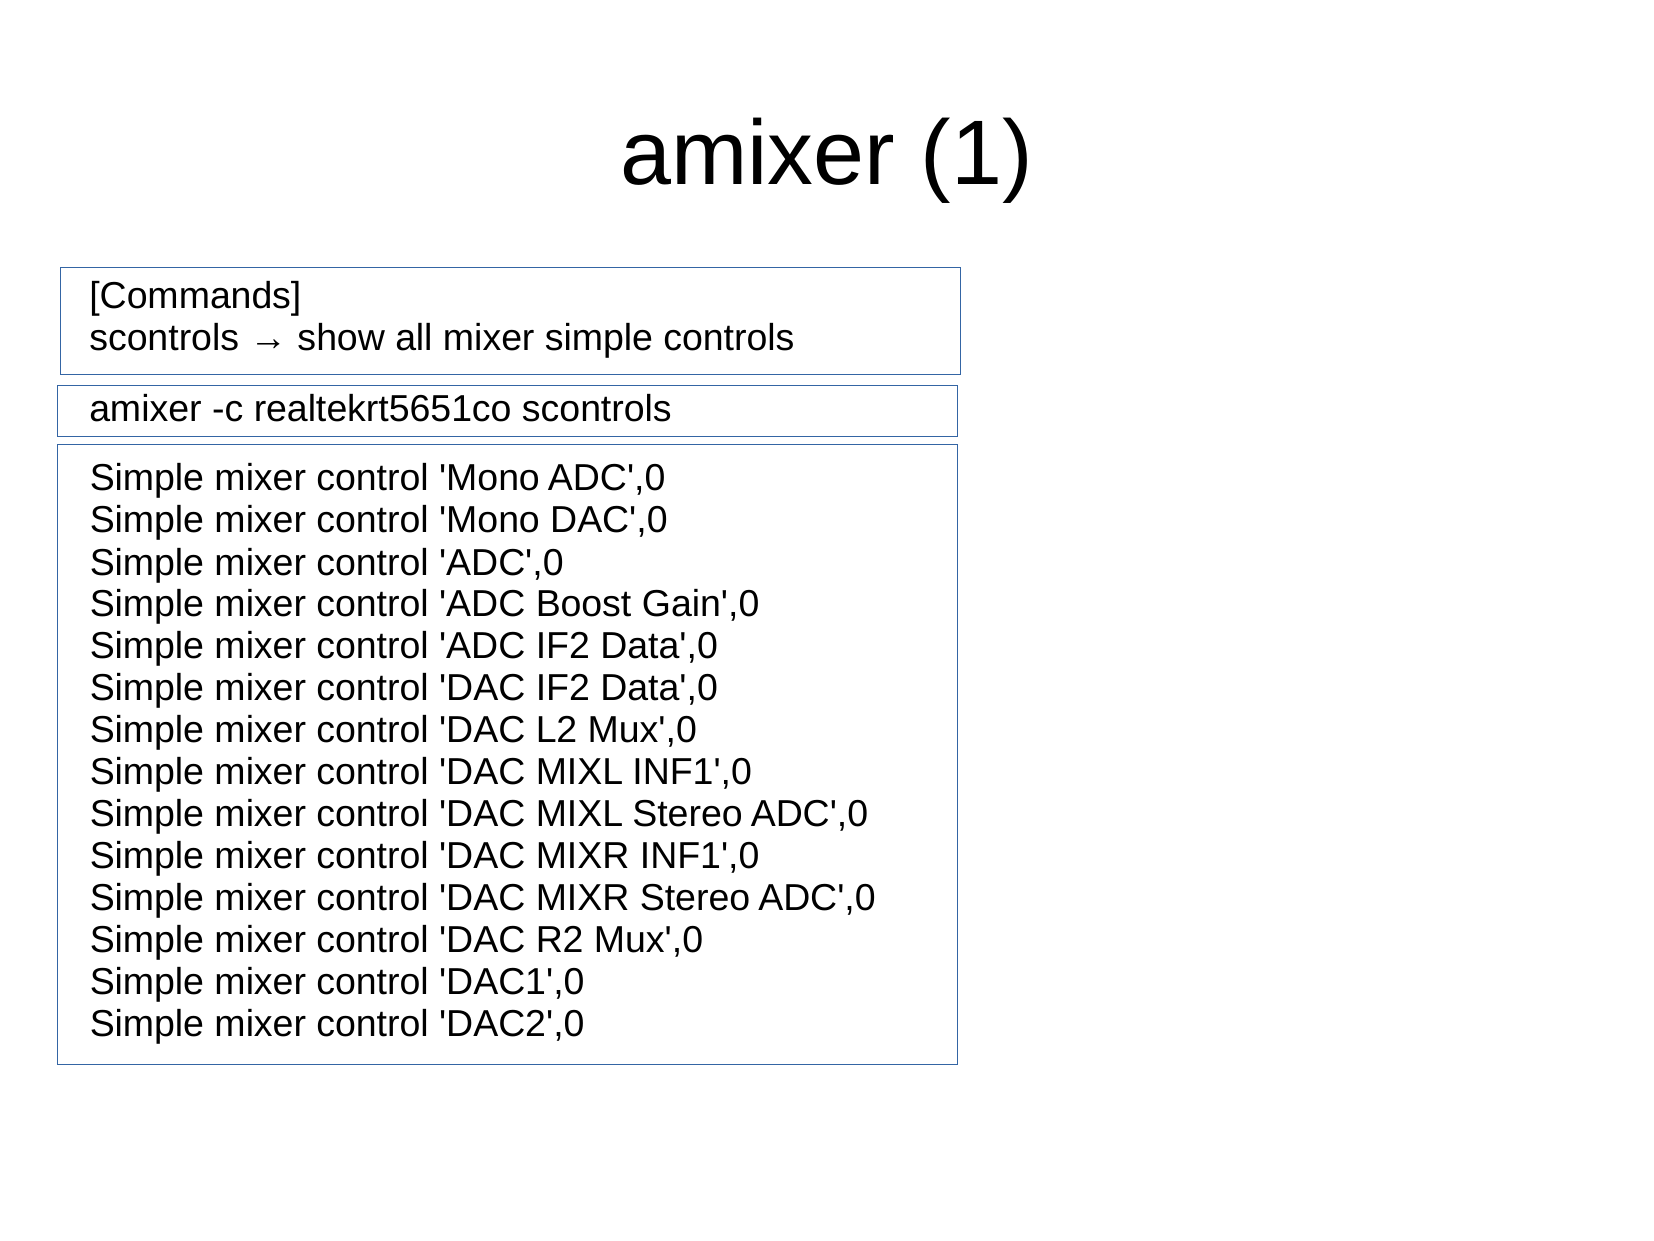

# amixer (1)
[Commands]
scontrols → show all mixer simple controls
amixer -c realtekrt5651co scontrols
Simple mixer control 'Mono ADC',0
Simple mixer control 'Mono DAC',0
Simple mixer control 'ADC',0
Simple mixer control 'ADC Boost Gain',0
Simple mixer control 'ADC IF2 Data',0
Simple mixer control 'DAC IF2 Data',0
Simple mixer control 'DAC L2 Mux',0
Simple mixer control 'DAC MIXL INF1',0
Simple mixer control 'DAC MIXL Stereo ADC',0
Simple mixer control 'DAC MIXR INF1',0
Simple mixer control 'DAC MIXR Stereo ADC',0
Simple mixer control 'DAC R2 Mux',0
Simple mixer control 'DAC1',0
Simple mixer control 'DAC2',0